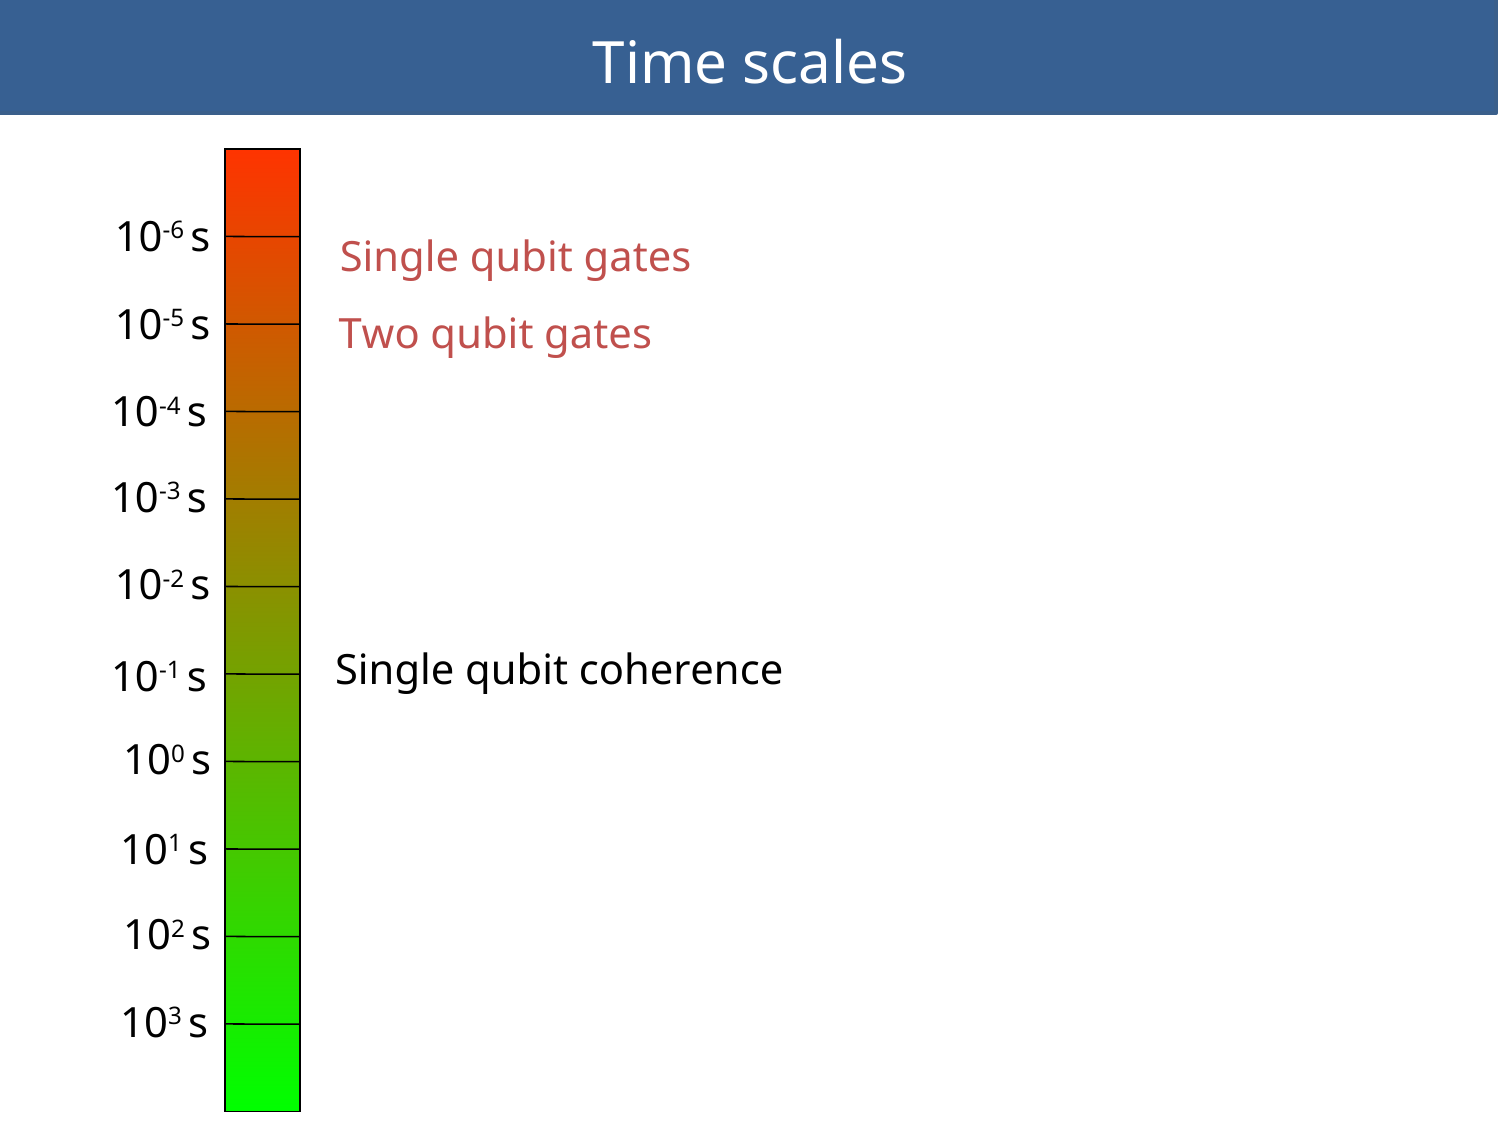

Time scales
10-6 s
Single qubit gates
10-5 s
Two qubit gates 	‏
10-4 s
10-3 s
10-2 s
Single qubit coherence
10-1 s
100 s
101 s
102 s
103 s